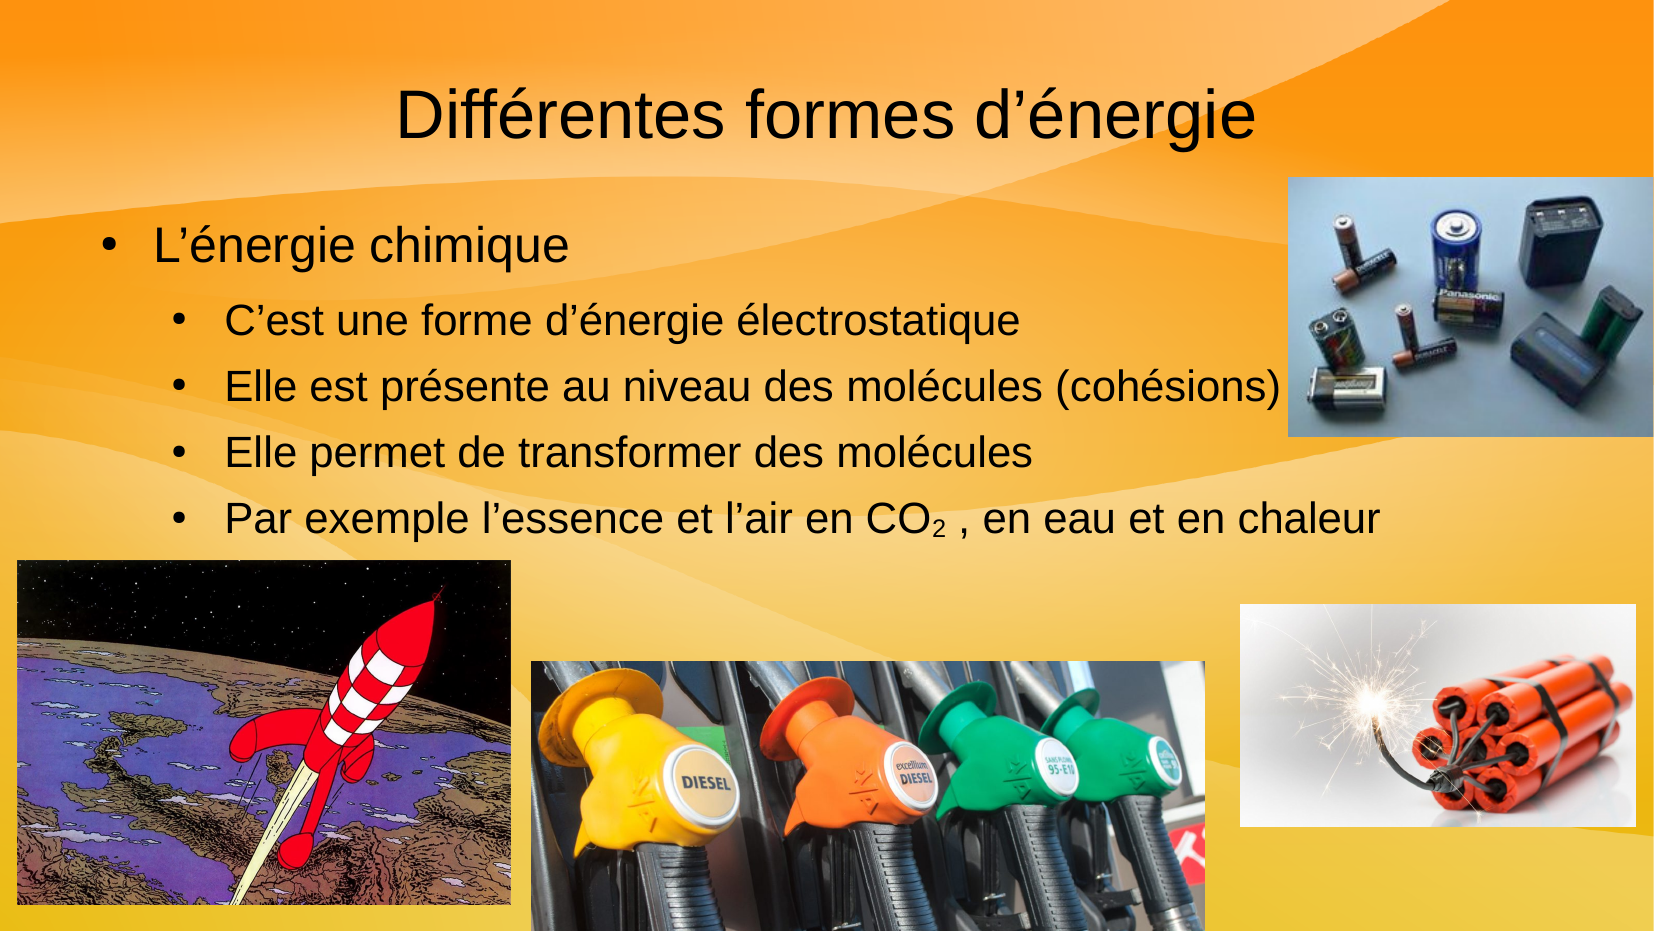

# Différentes formes d’énergie
L’énergie chimique
C’est une forme d’énergie électrostatique
Elle est présente au niveau des molécules (cohésions)
Elle permet de transformer des molécules
Par exemple l’essence et l’air en CO2 , en eau et en chaleur